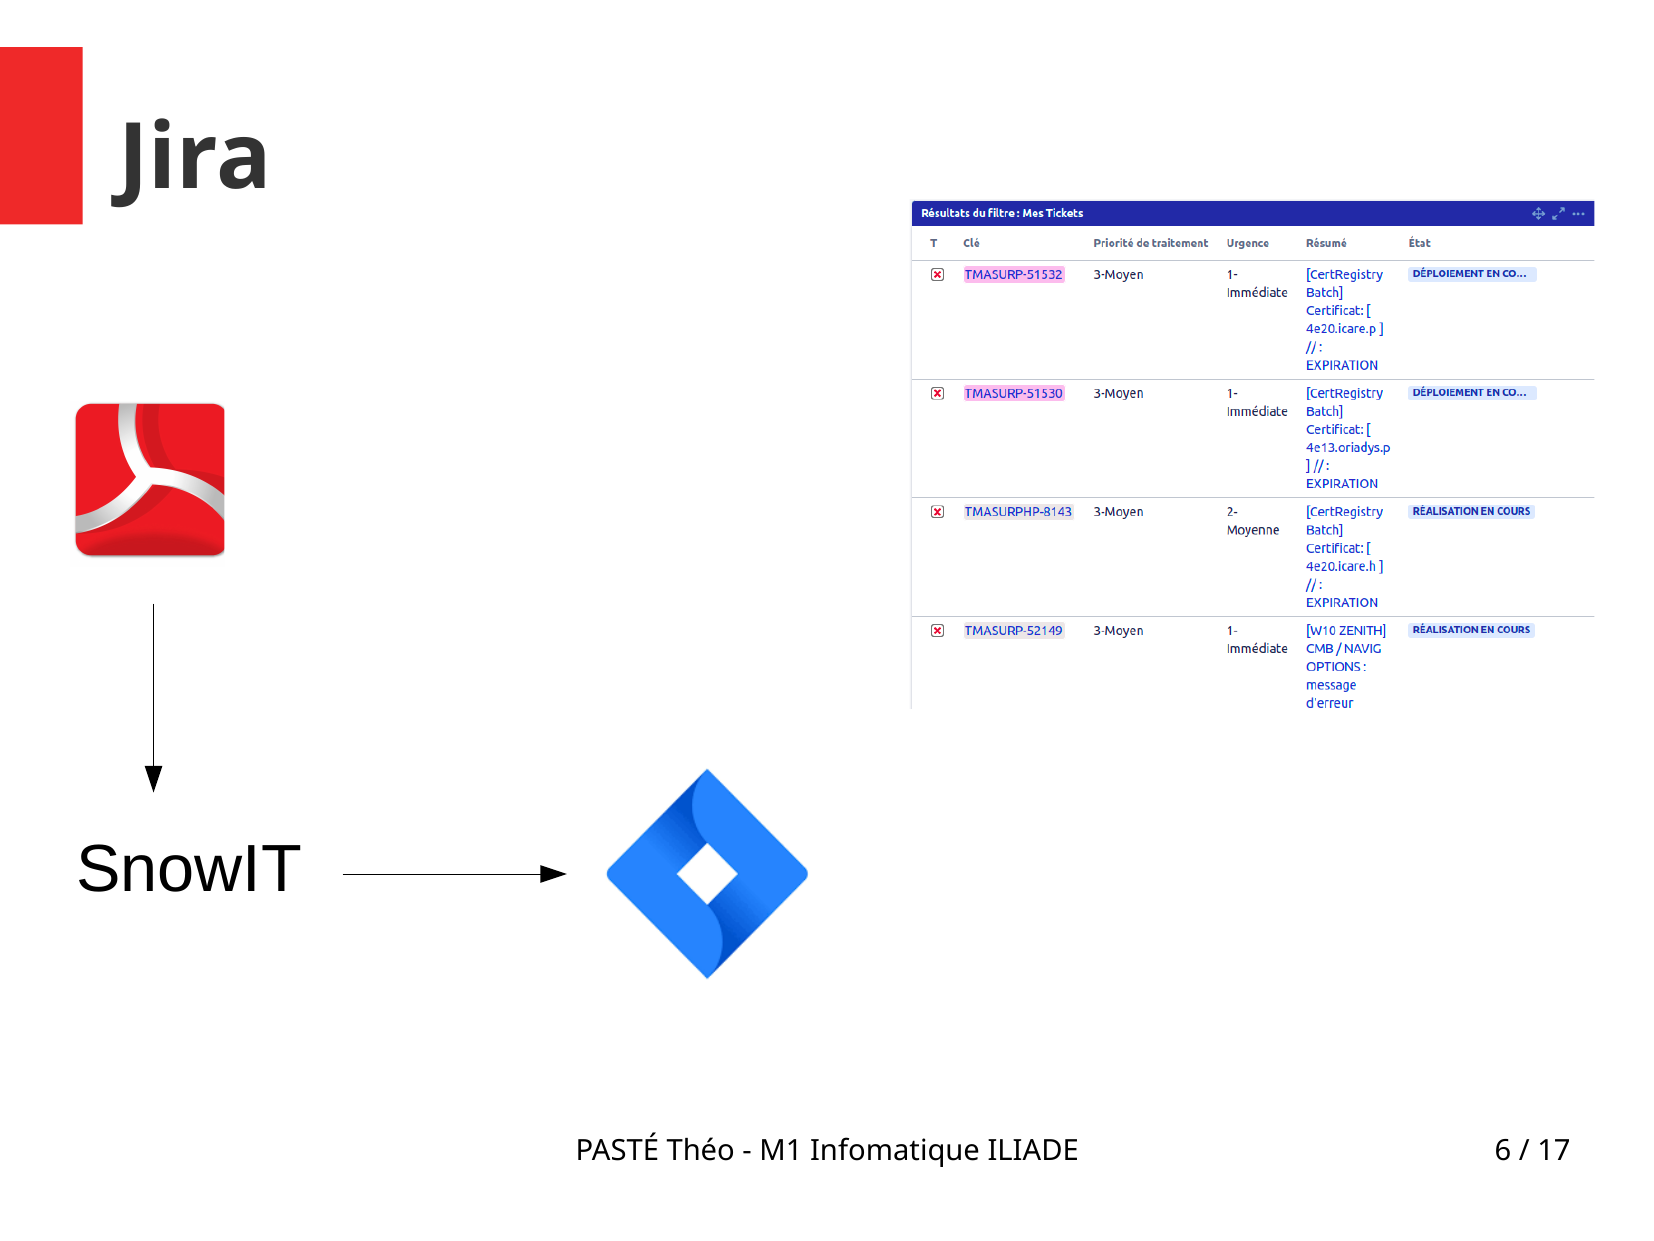

# Jira
SnowIT
PASTÉ Théo - M1 Infomatique ILIADE
6